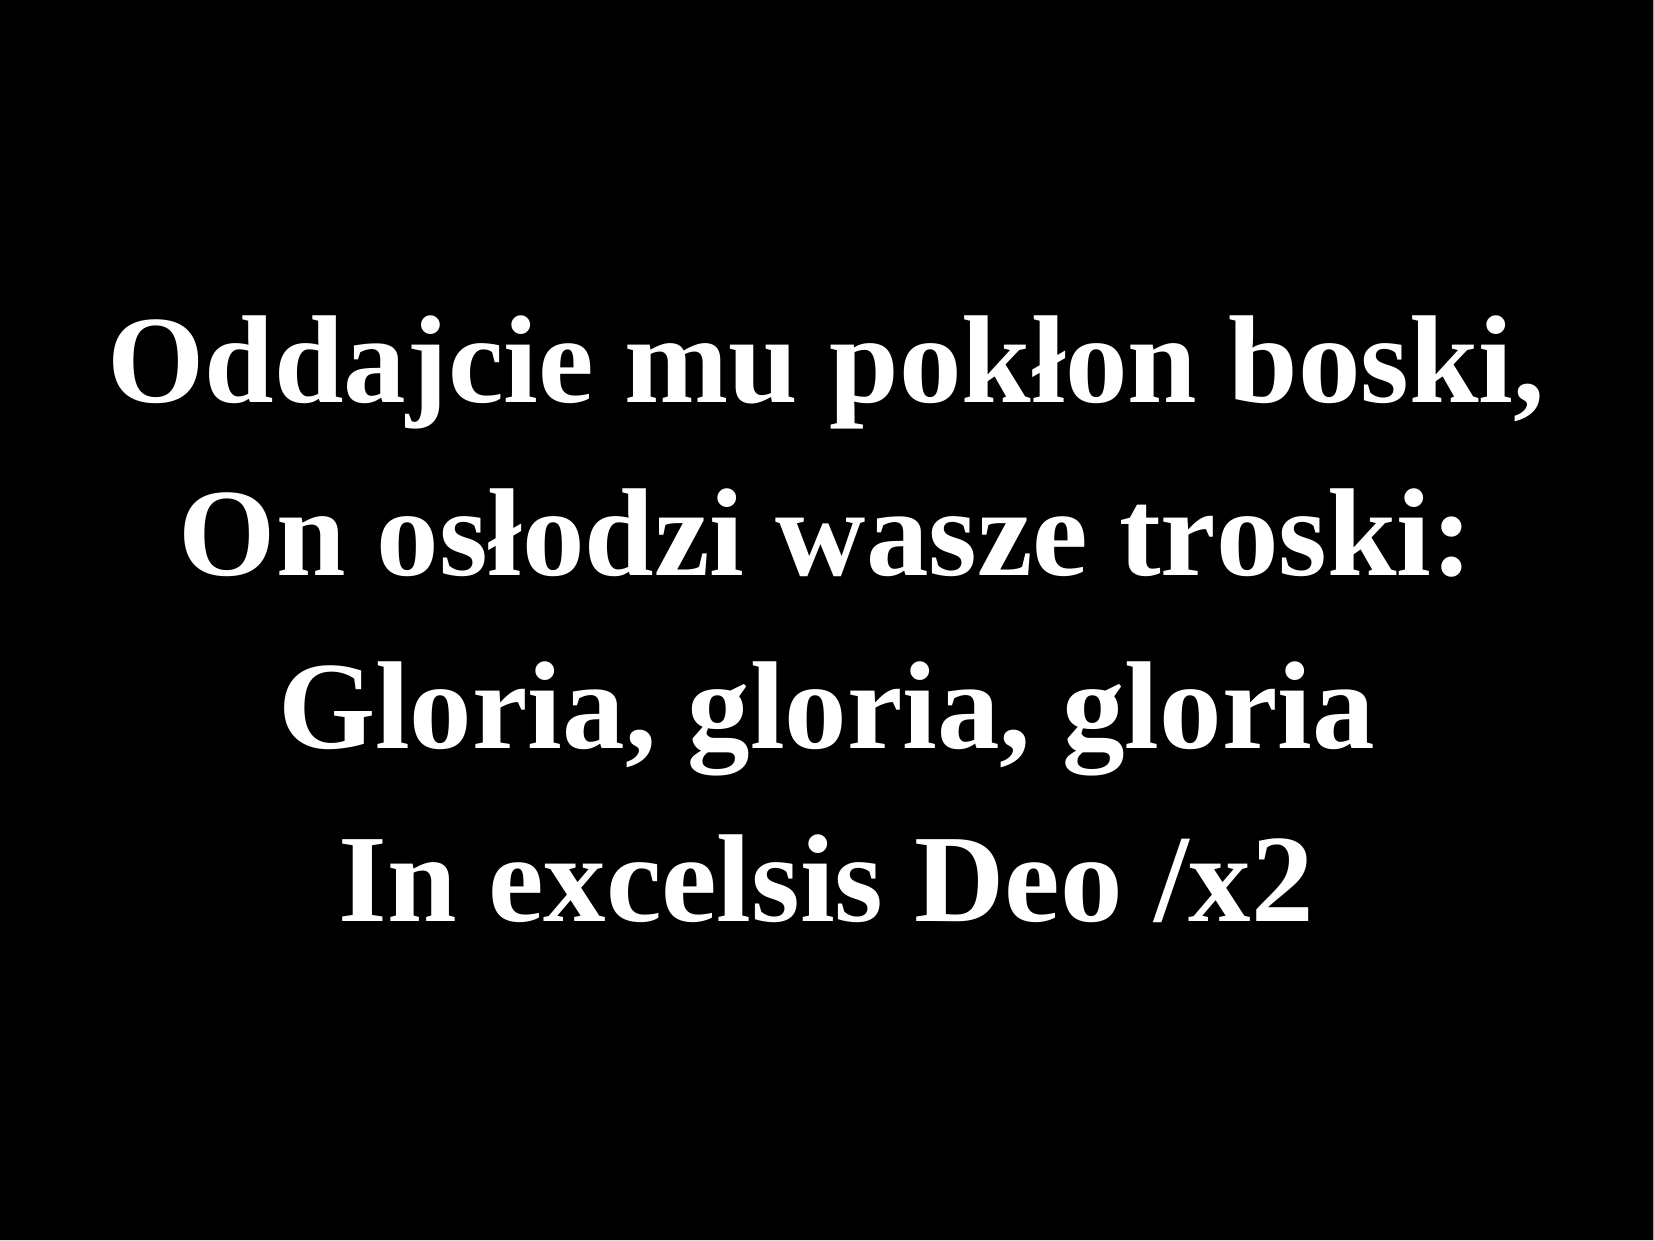

# Oddajcie mu pokłon boski, ppp On osłodzi wasze troski: ppp Gloria, gloria, gloria ppp In excelsis Deo /x2